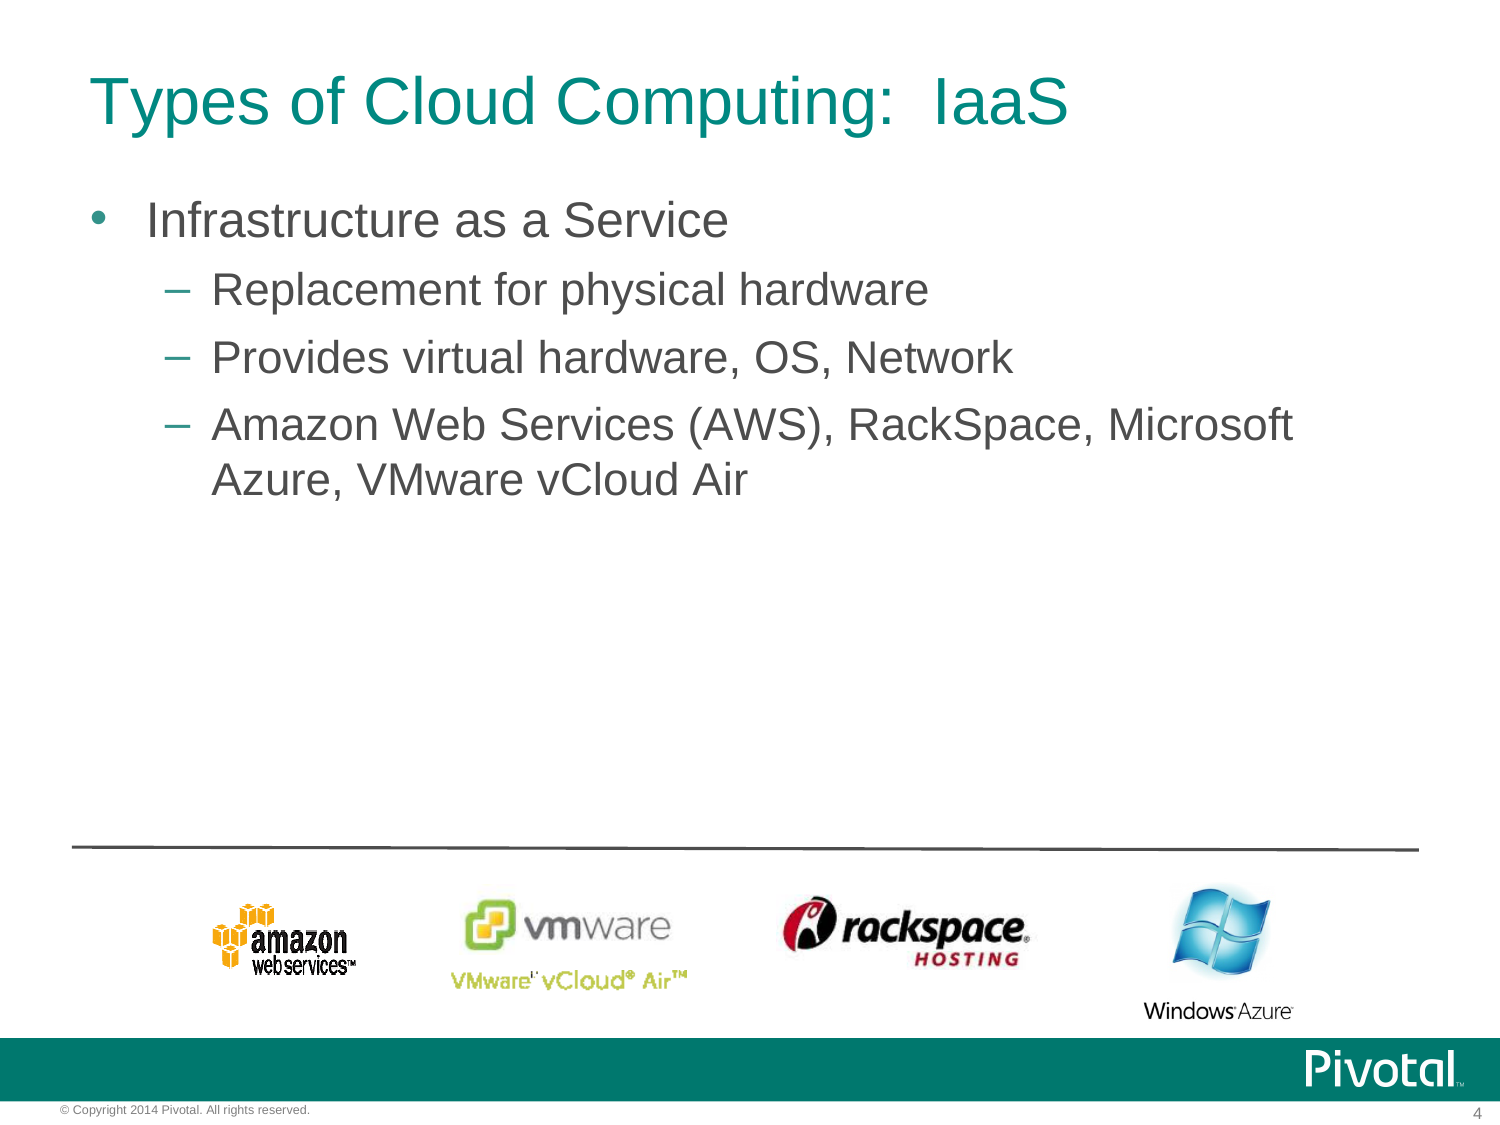

# Types of Cloud Computing: IaaS
Infrastructure as a Service
Replacement for physical hardware
Provides virtual hardware, OS, Network
Amazon Web Services (AWS), RackSpace, Microsoft Azure, VMware vCloud Air